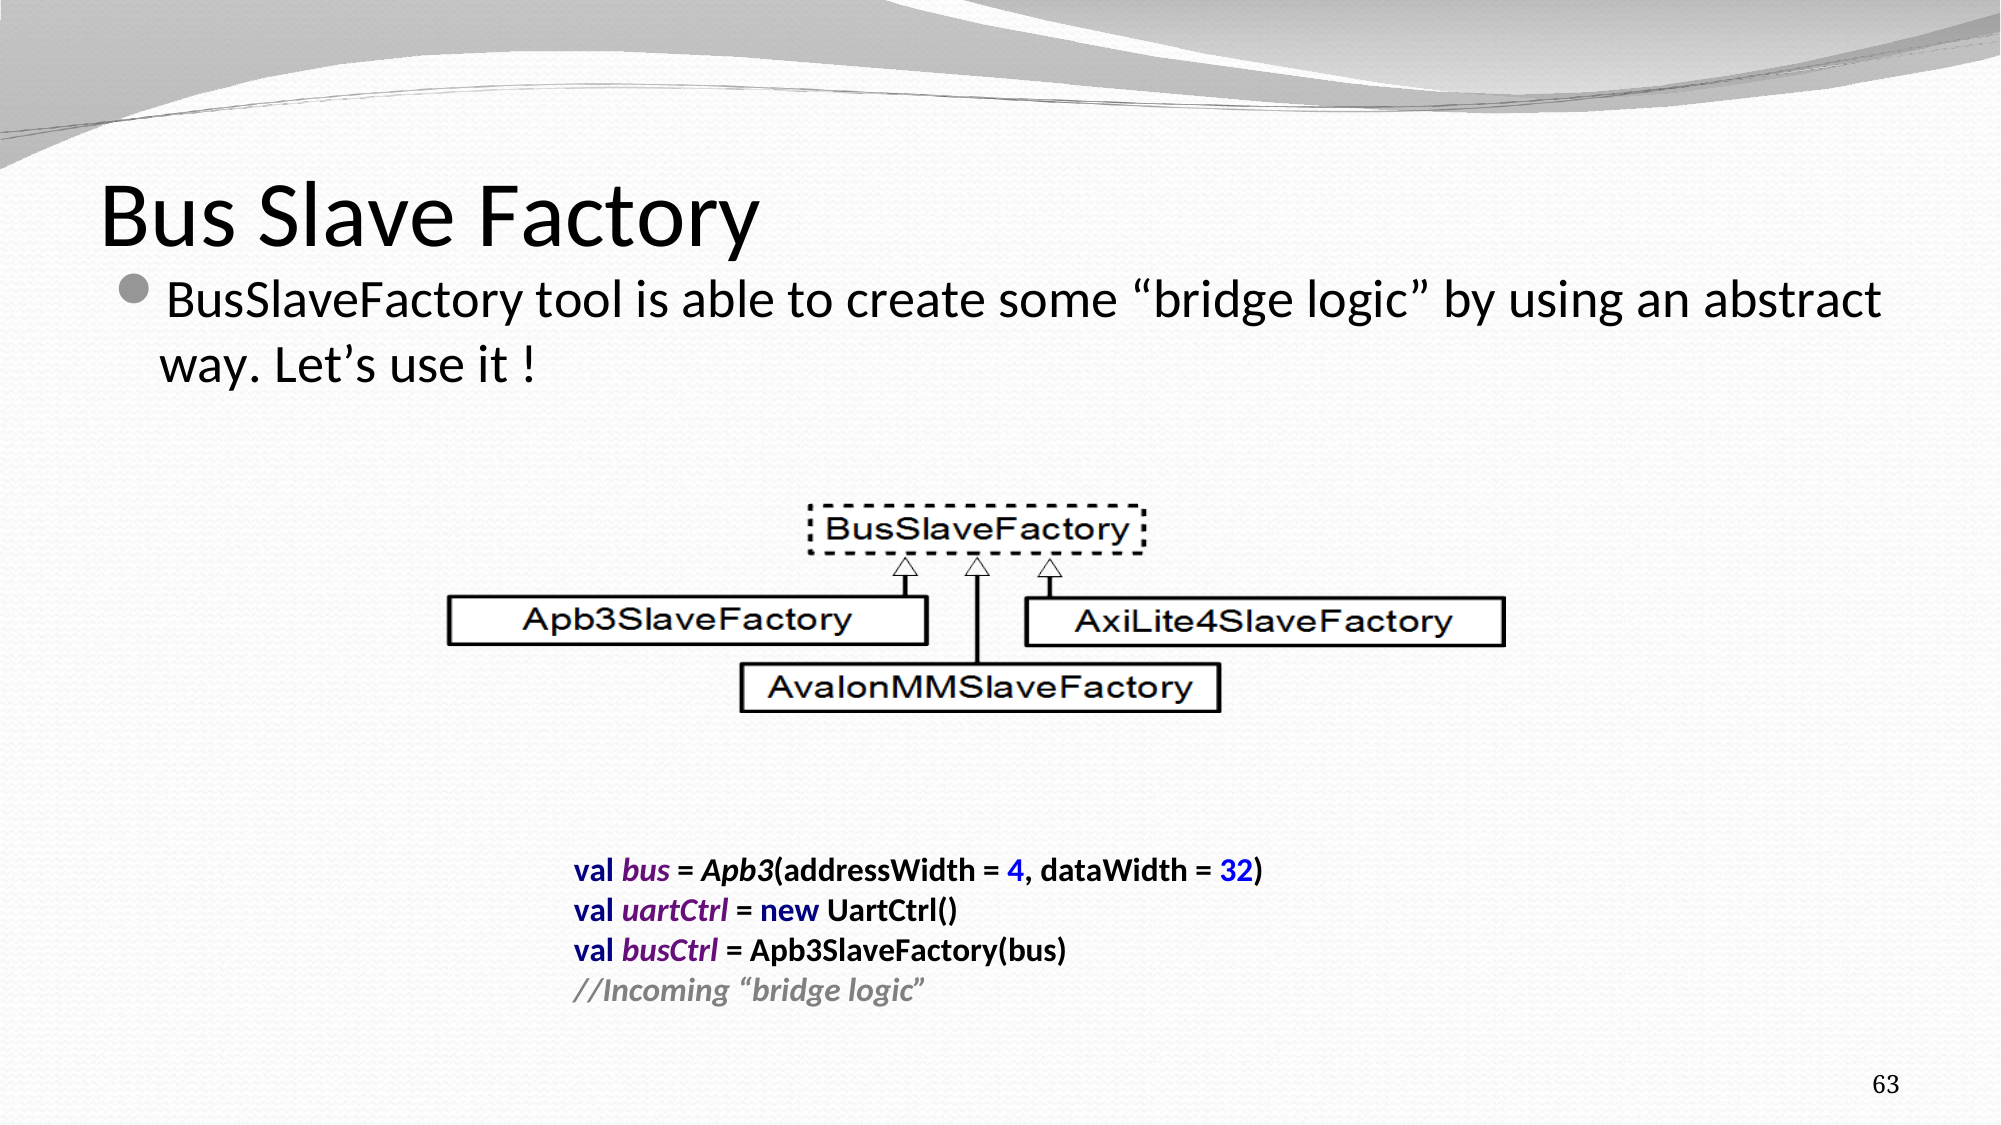

# Bus Slave Factory
BusSlaveFactory tool is able to create some “bridge logic” by using an abstract way. Let’s use it !
val bus = Apb3(addressWidth = 4, dataWidth = 32)
val uartCtrl = new UartCtrl()
val busCtrl = Apb3SlaveFactory(bus)
//Incoming “bridge logic”